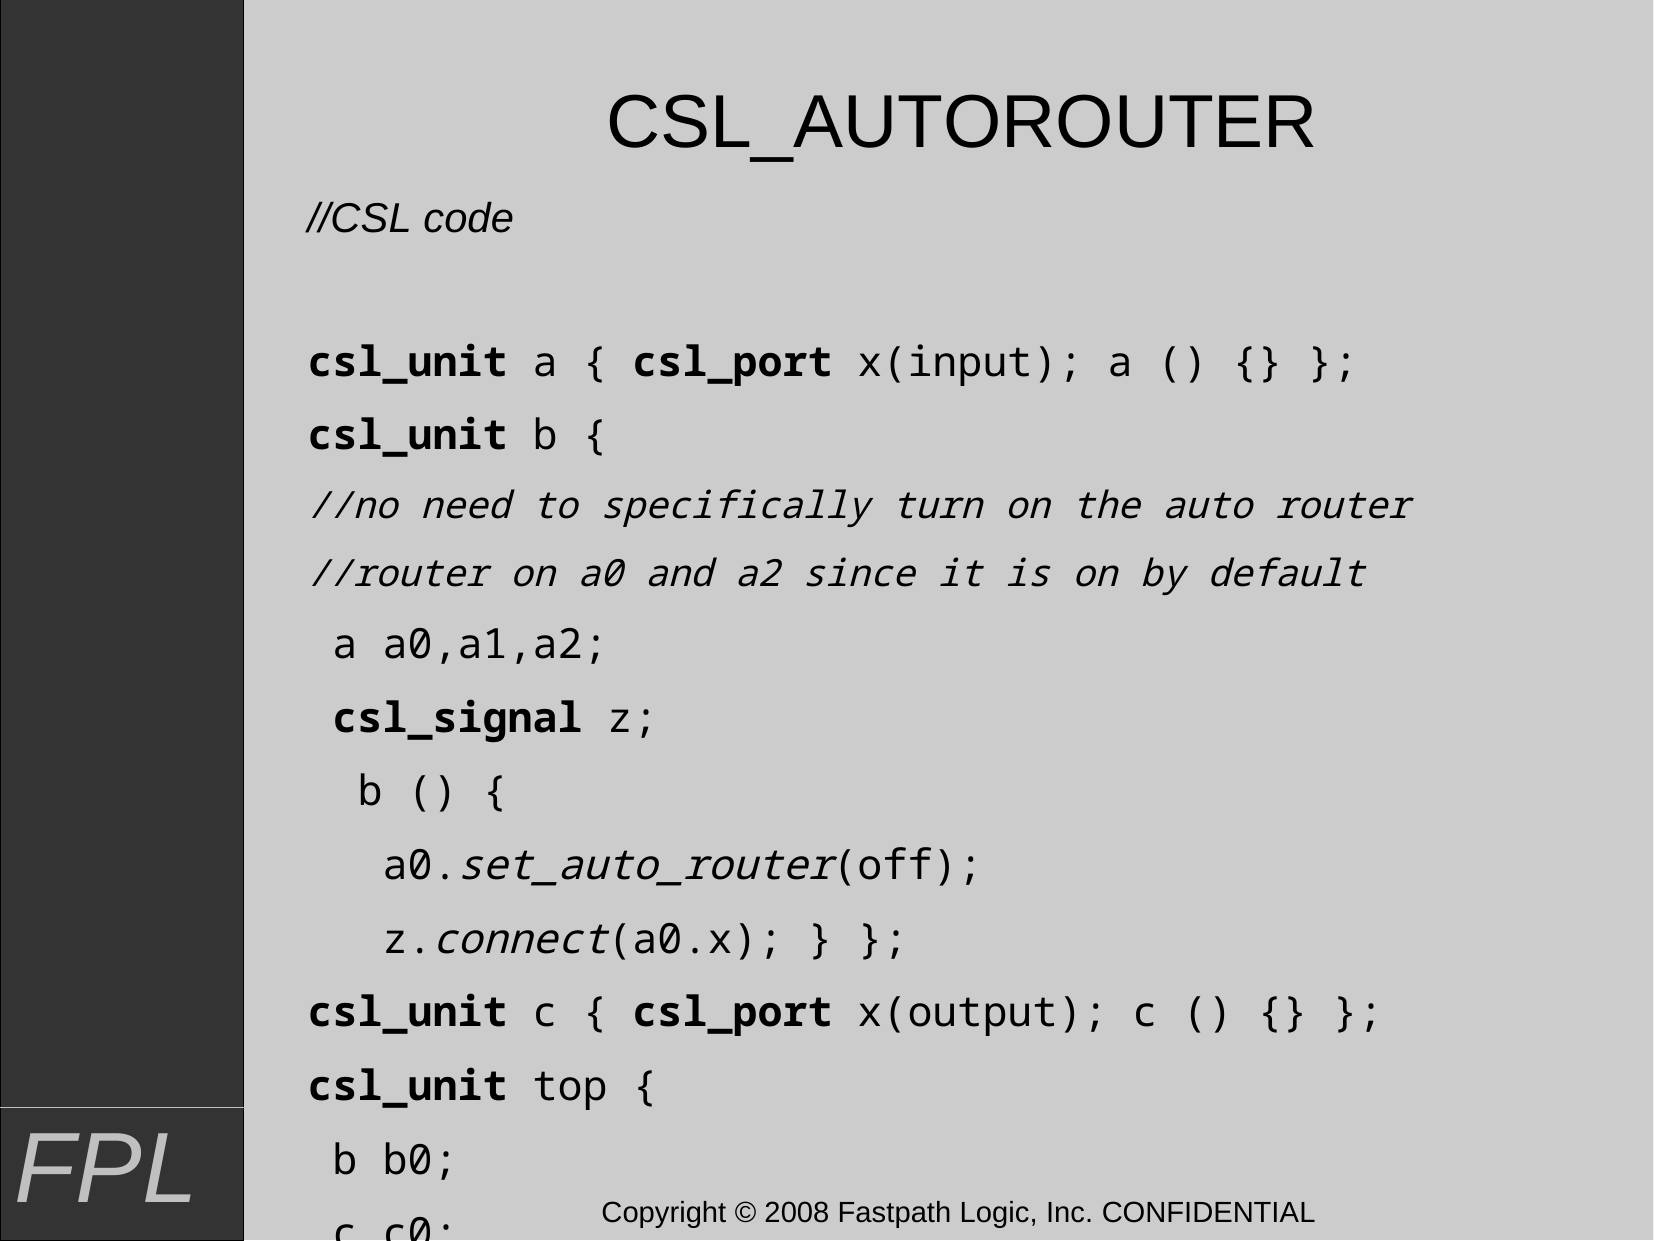

# CSL_AUTOROUTER
//CSL code
csl_unit a { csl_port x(input); a () {} };
csl_unit b {
//no need to specifically turn on the auto router
//router on a0 and a2 since it is on by default
 a a0,a1,a2;
 csl_signal z;
 b () {
 a0.set_auto_router(off);
 z.connect(a0.x); } };
csl_unit c { csl_port x(output); c () {} };
csl_unit top {
 b b0;
 c c0;
 top () {} };